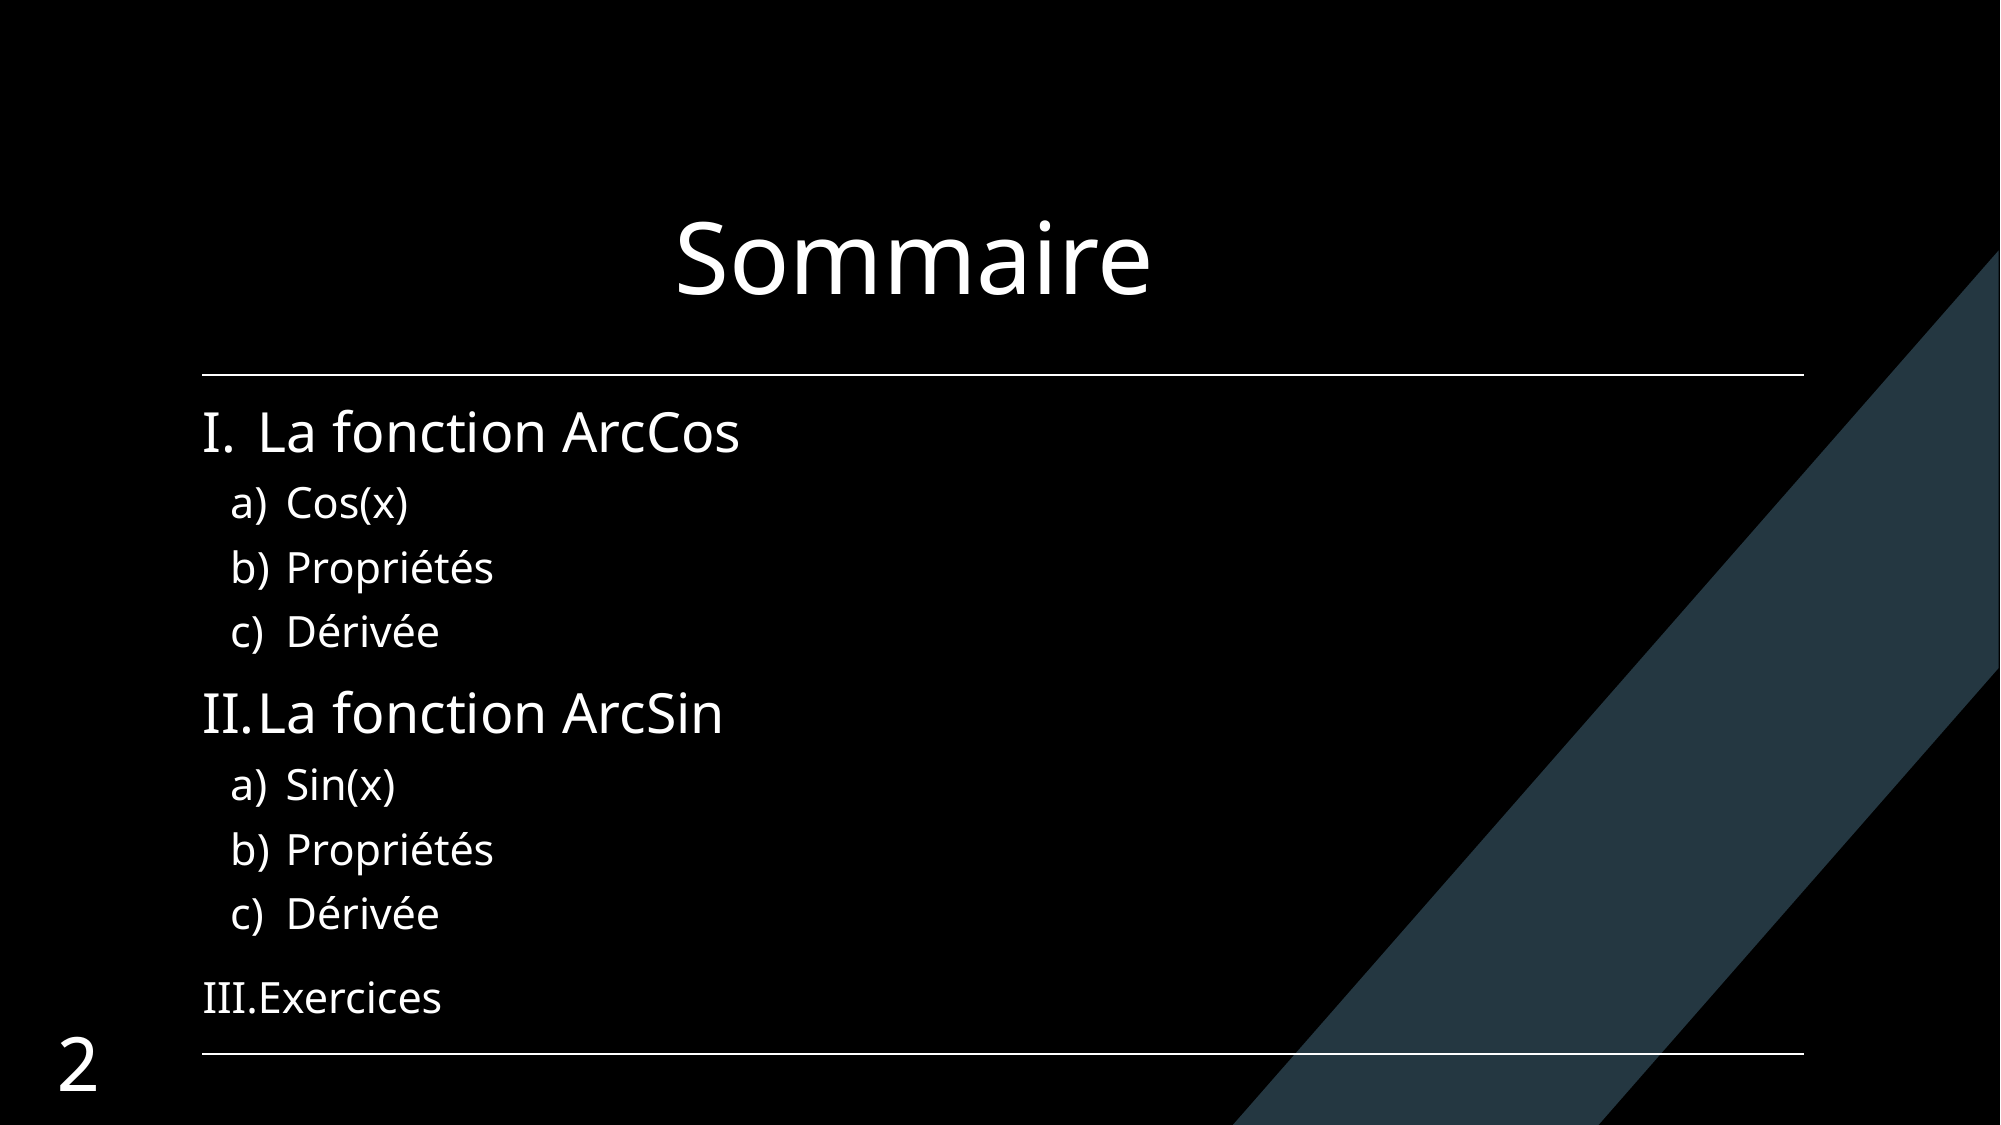

# Sommaire
La fonction ArcCos
Cos(x)
Propriétés
Dérivée
La fonction ArcSin
Sin(x)
Propriétés
Dérivée
Exercices